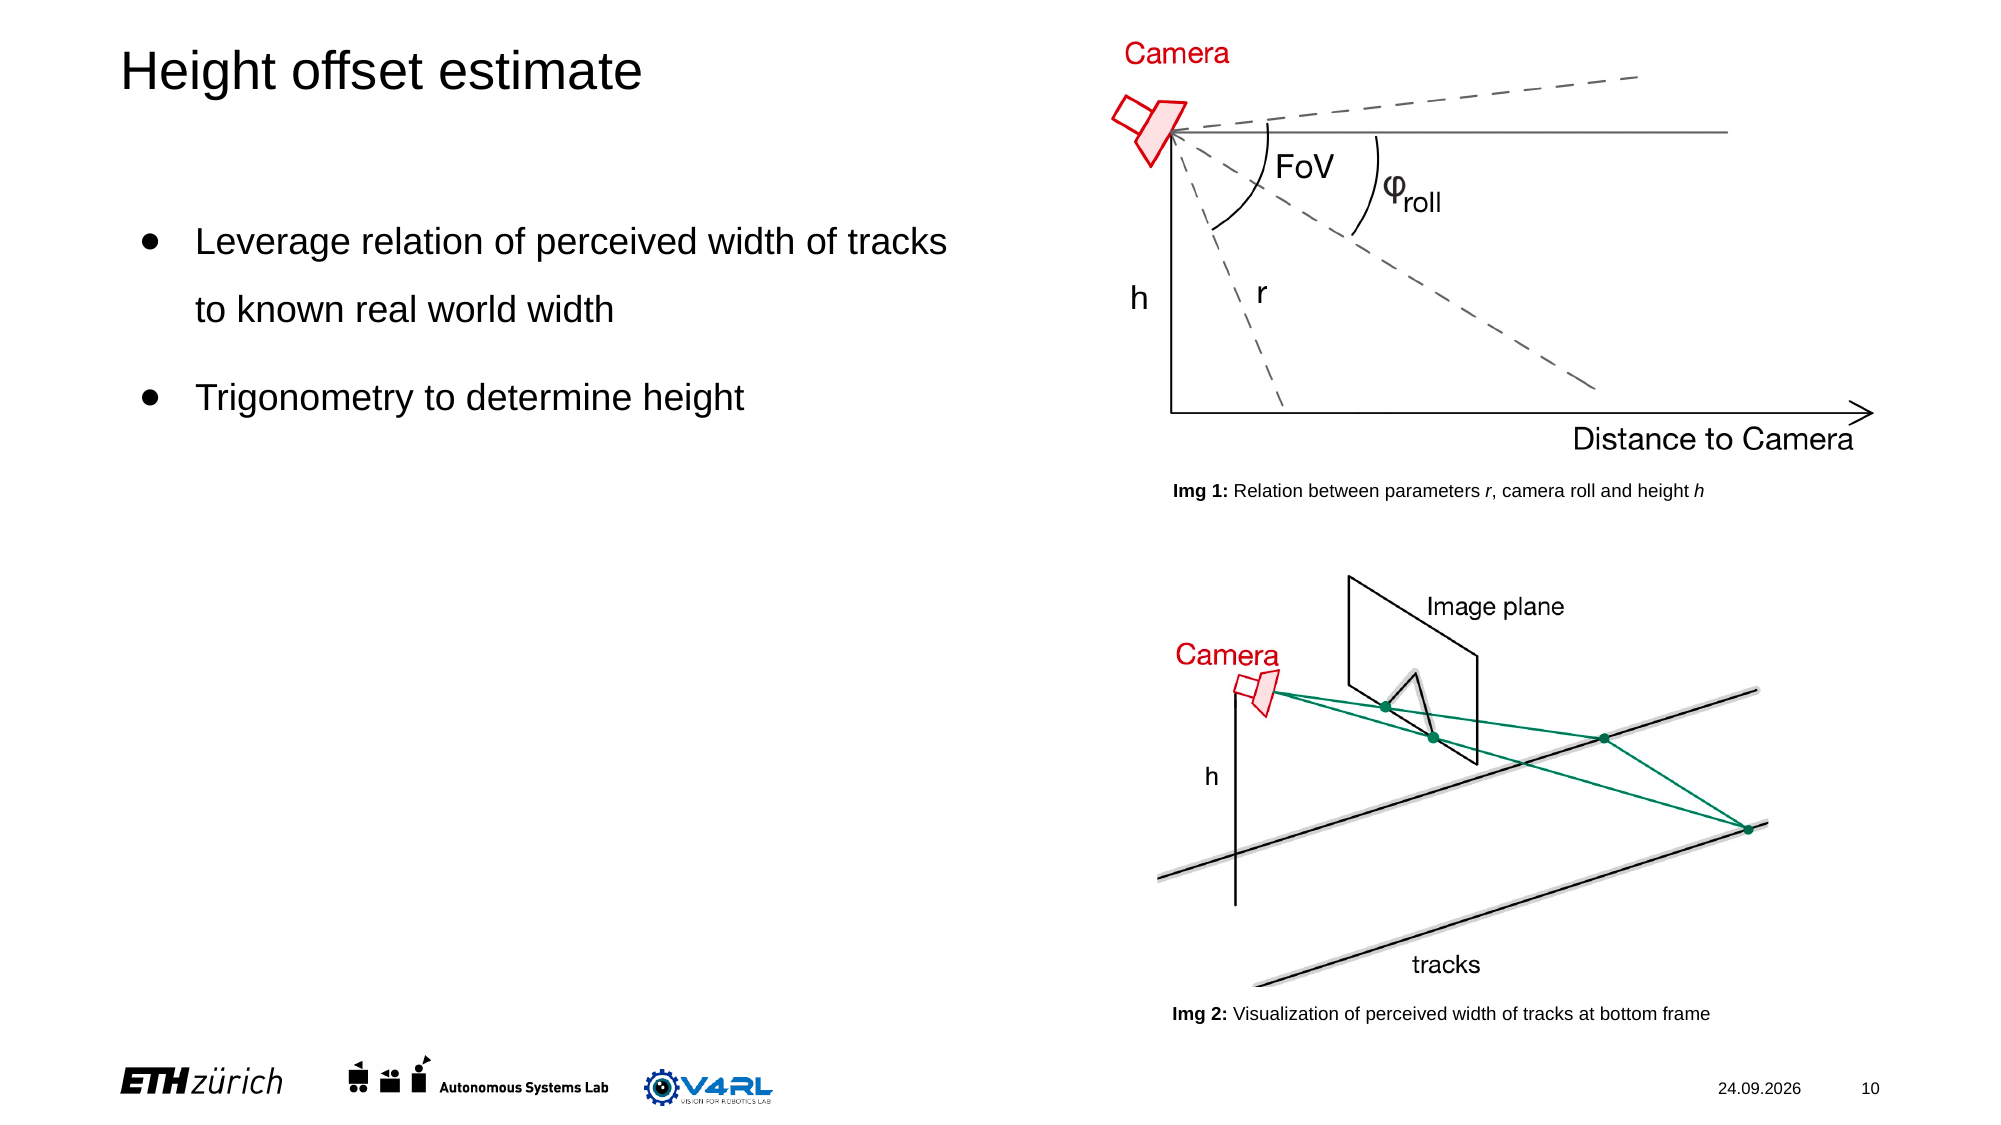

# Height offset estimate
Leverage relation of perceived width of tracks to known real world width
Trigonometry to determine height
Img 1: Relation between parameters r, camera roll and height h
Img 2: Visualization of perceived width of tracks at bottom frame